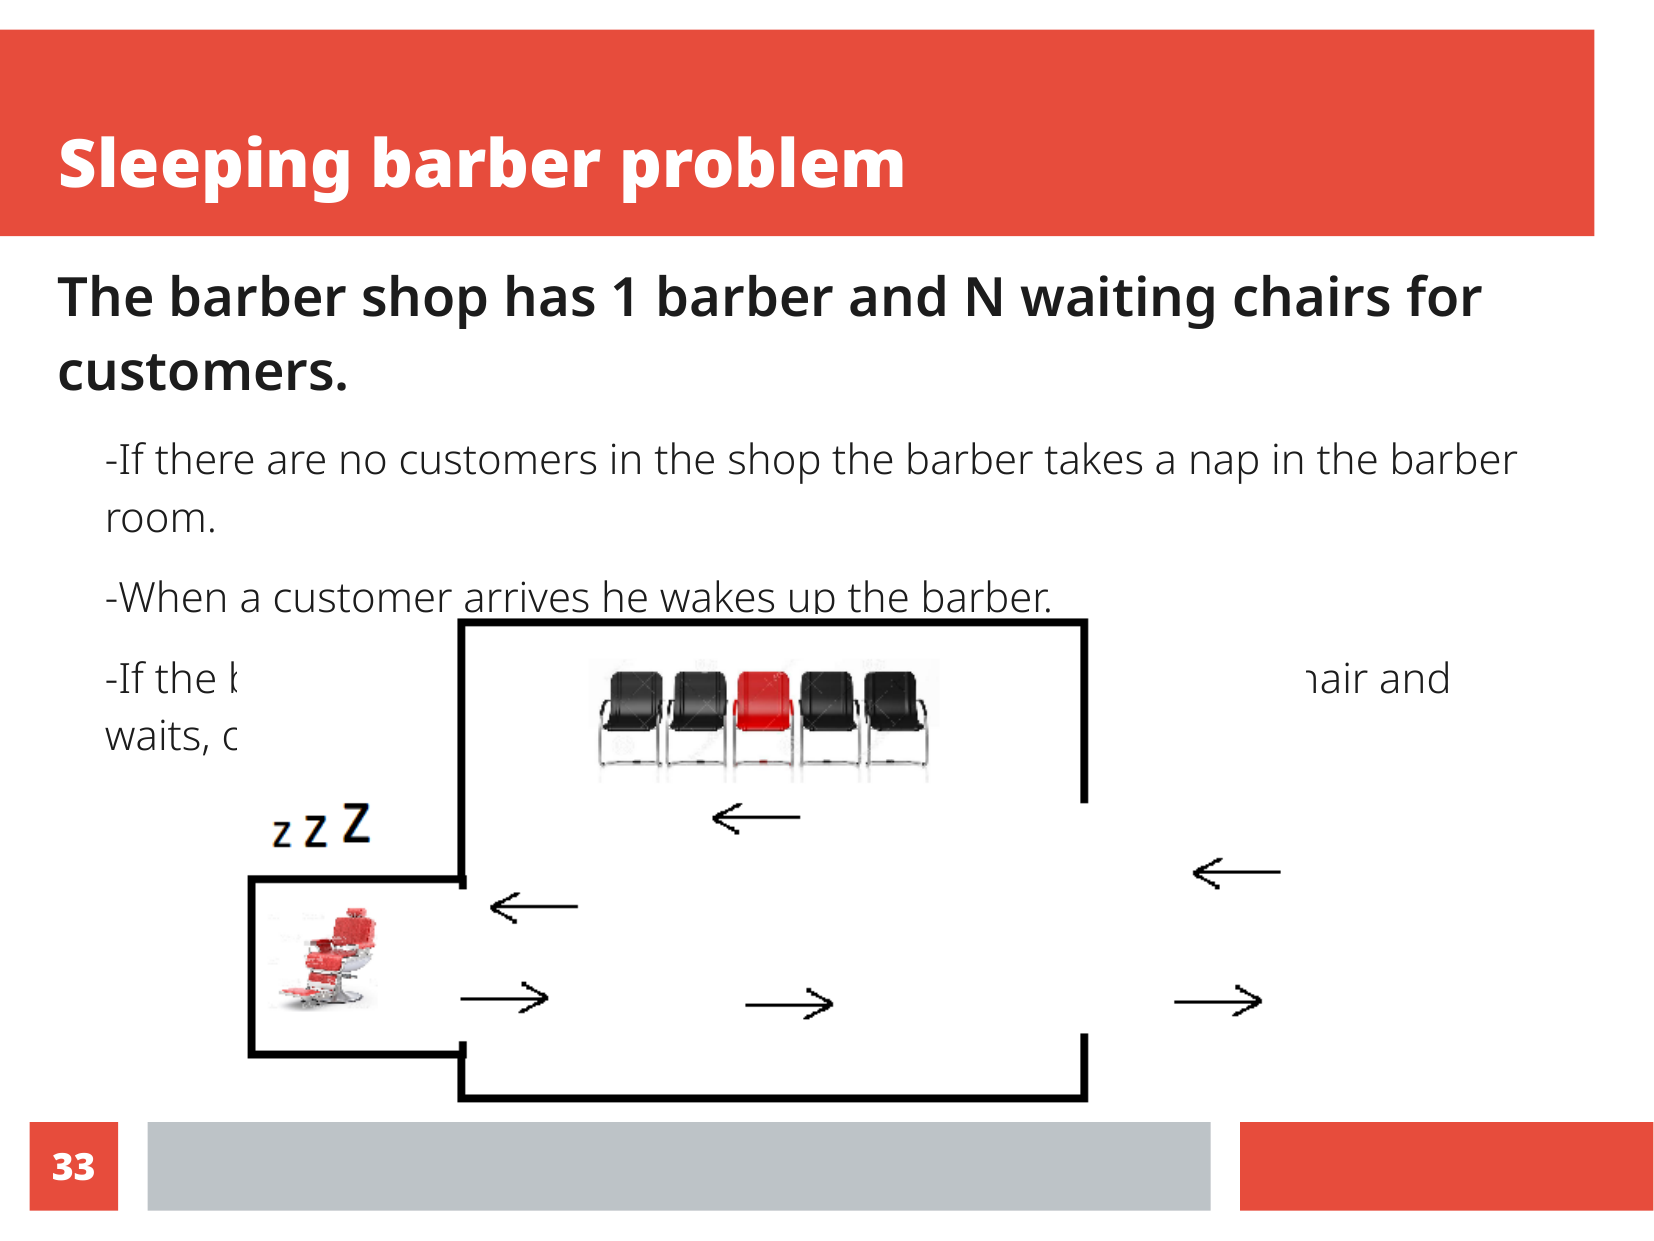

# Sleeping barber problem
The barber shop has 1 barber and N waiting chairs for customers.
-If there are no customers in the shop the barber takes a nap in the barber room.
-When a customer arrives he wakes up the barber.
-If the barber is busy the customer that arrived either sits in a chair and waits, or leaves because he doesn’t want to wait standing.
33